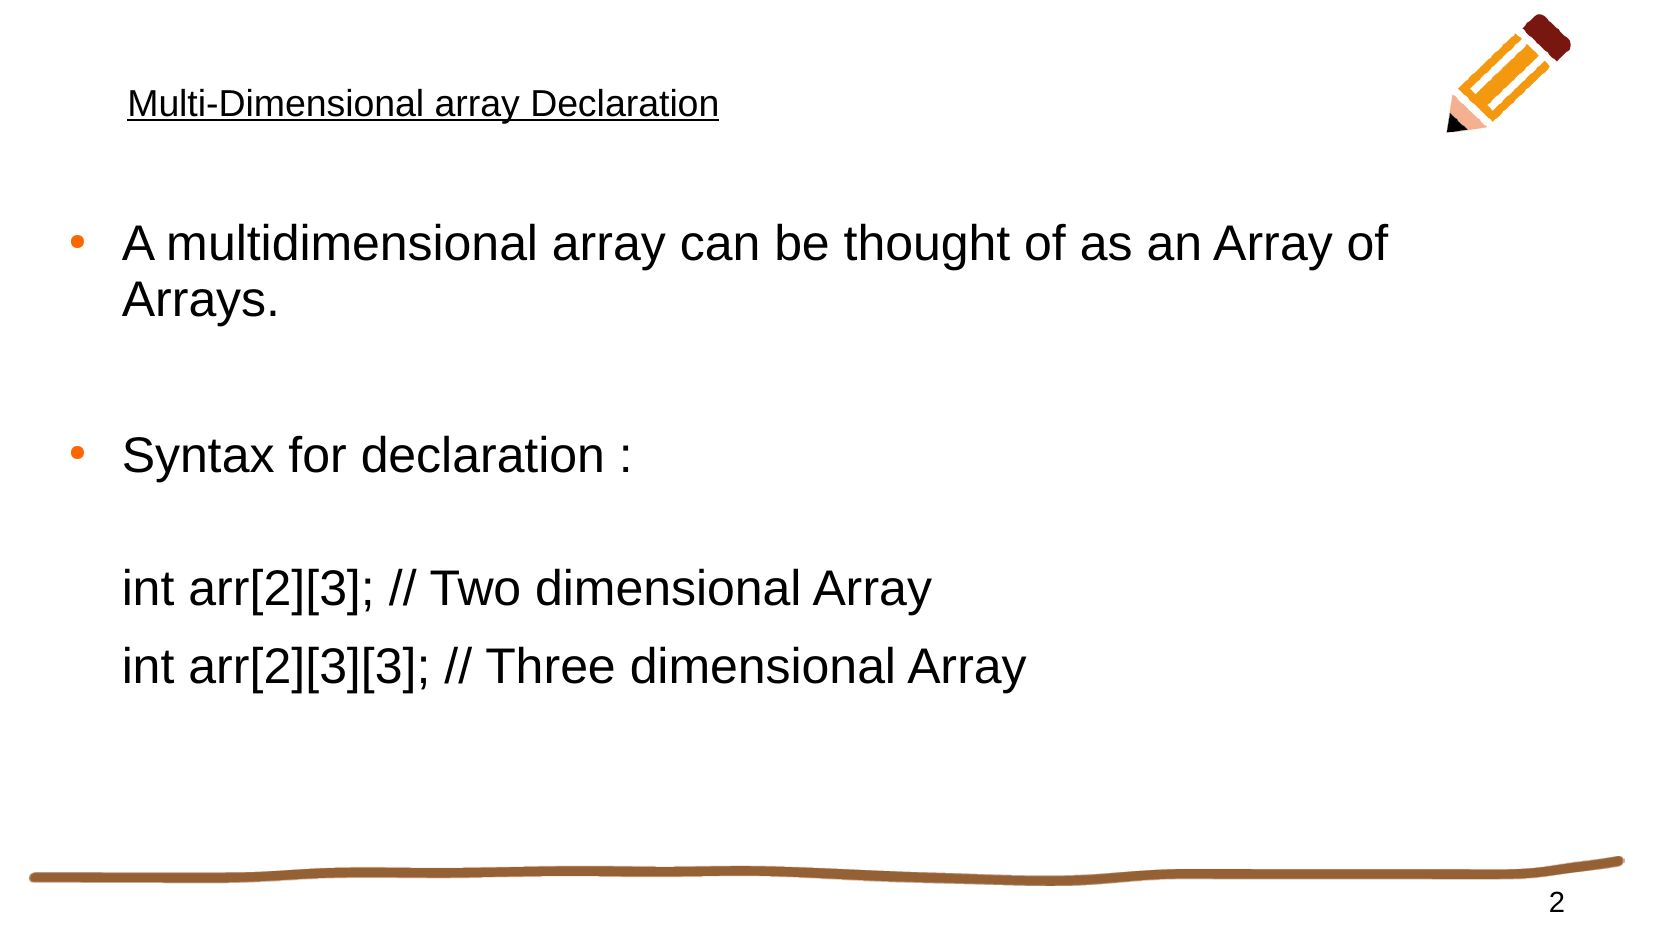

Multi-Dimensional array Declaration
# A multidimensional array can be thought of as an Array of Arrays.
Syntax for declaration :
int arr[2][3]; // Two dimensional Array
int arr[2][3][3]; // Three dimensional Array
2